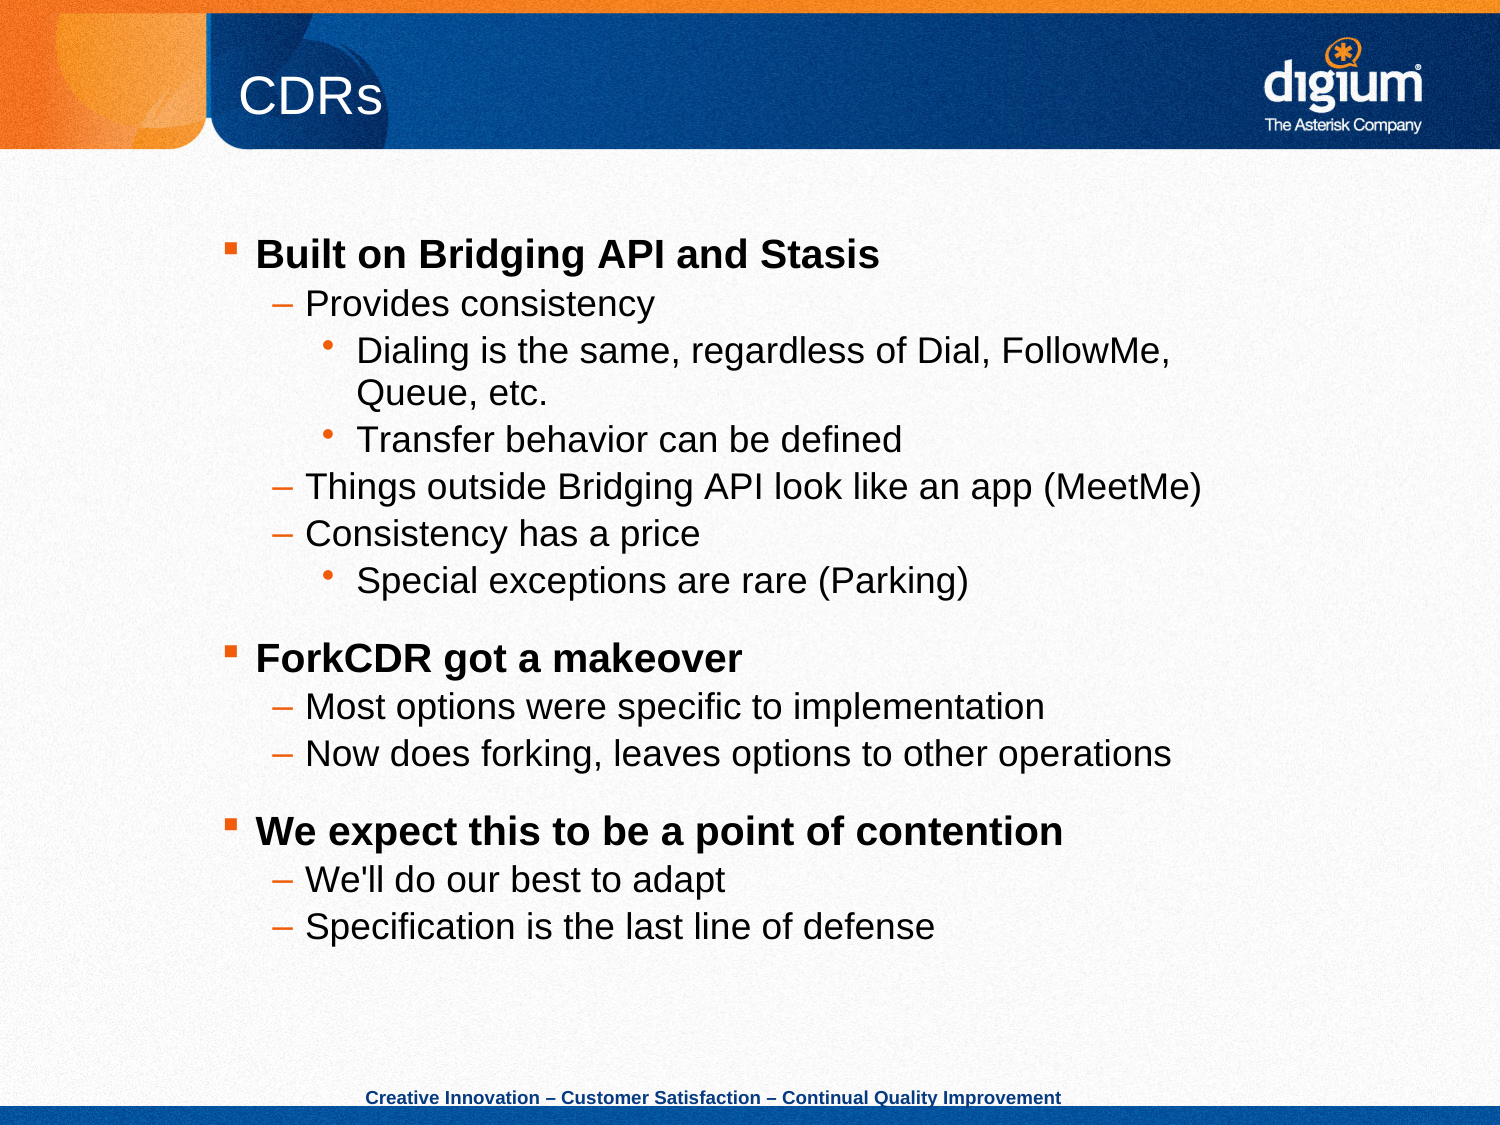

# CDRs
Built on Bridging API and Stasis
Provides consistency
Dialing is the same, regardless of Dial, FollowMe, Queue, etc.
Transfer behavior can be defined
Things outside Bridging API look like an app (MeetMe)
Consistency has a price
Special exceptions are rare (Parking)
ForkCDR got a makeover
Most options were specific to implementation
Now does forking, leaves options to other operations
We expect this to be a point of contention
We'll do our best to adapt
Specification is the last line of defense